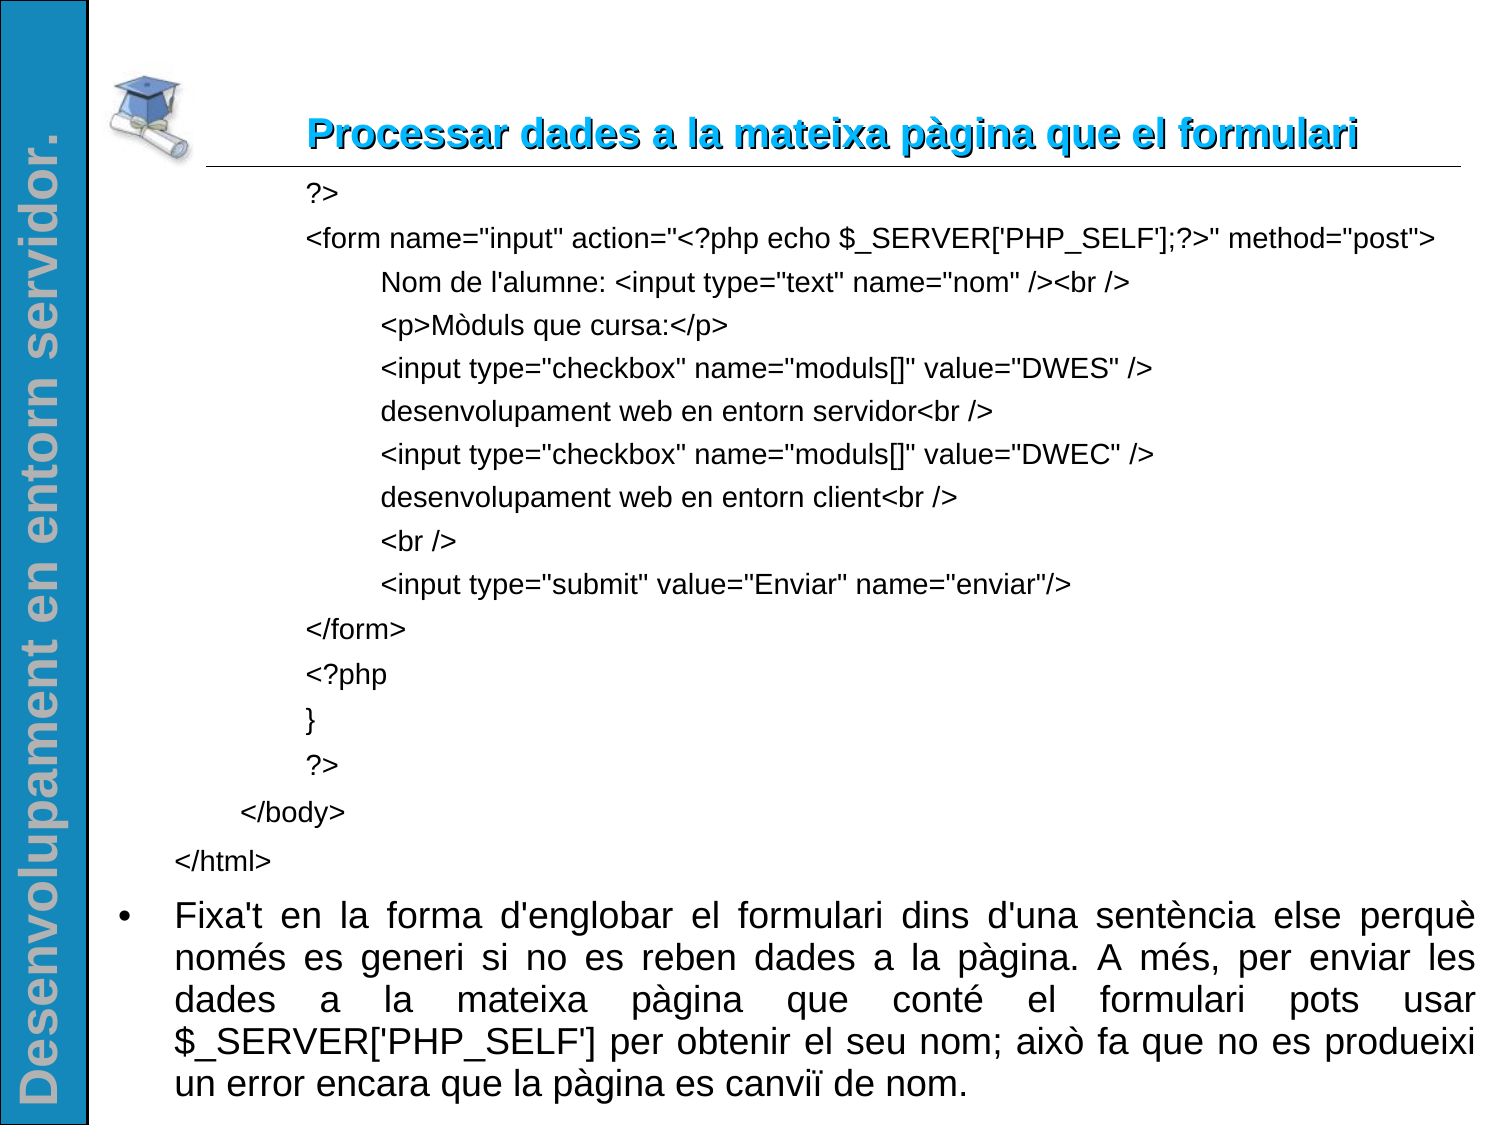

# Processar dades a la mateixa pàgina que el formulari
?>
<form name="input" action="<?php echo $_SERVER['PHP_SELF'];?>" method="post">
Nom de l'alumne: <input type="text" name="nom" /><br />
<p>Mòduls que cursa:</p>
<input type="checkbox" name="moduls[]" value="DWES" />
desenvolupament web en entorn servidor<br />
<input type="checkbox" name="moduls[]" value="DWEC" />
desenvolupament web en entorn client<br />
<br />
<input type="submit" value="Enviar" name="enviar"/>
</form>
<?php
}
?>
</body>
</html>
Fixa't en la forma d'englobar el formulari dins d'una sentència else perquè només es generi si no es reben dades a la pàgina. A més, per enviar les dades a la mateixa pàgina que conté el formulari pots usar $_SERVER['PHP_SELF'] per obtenir el seu nom; això fa que no es produeixi un error encara que la pàgina es canviï de nom.